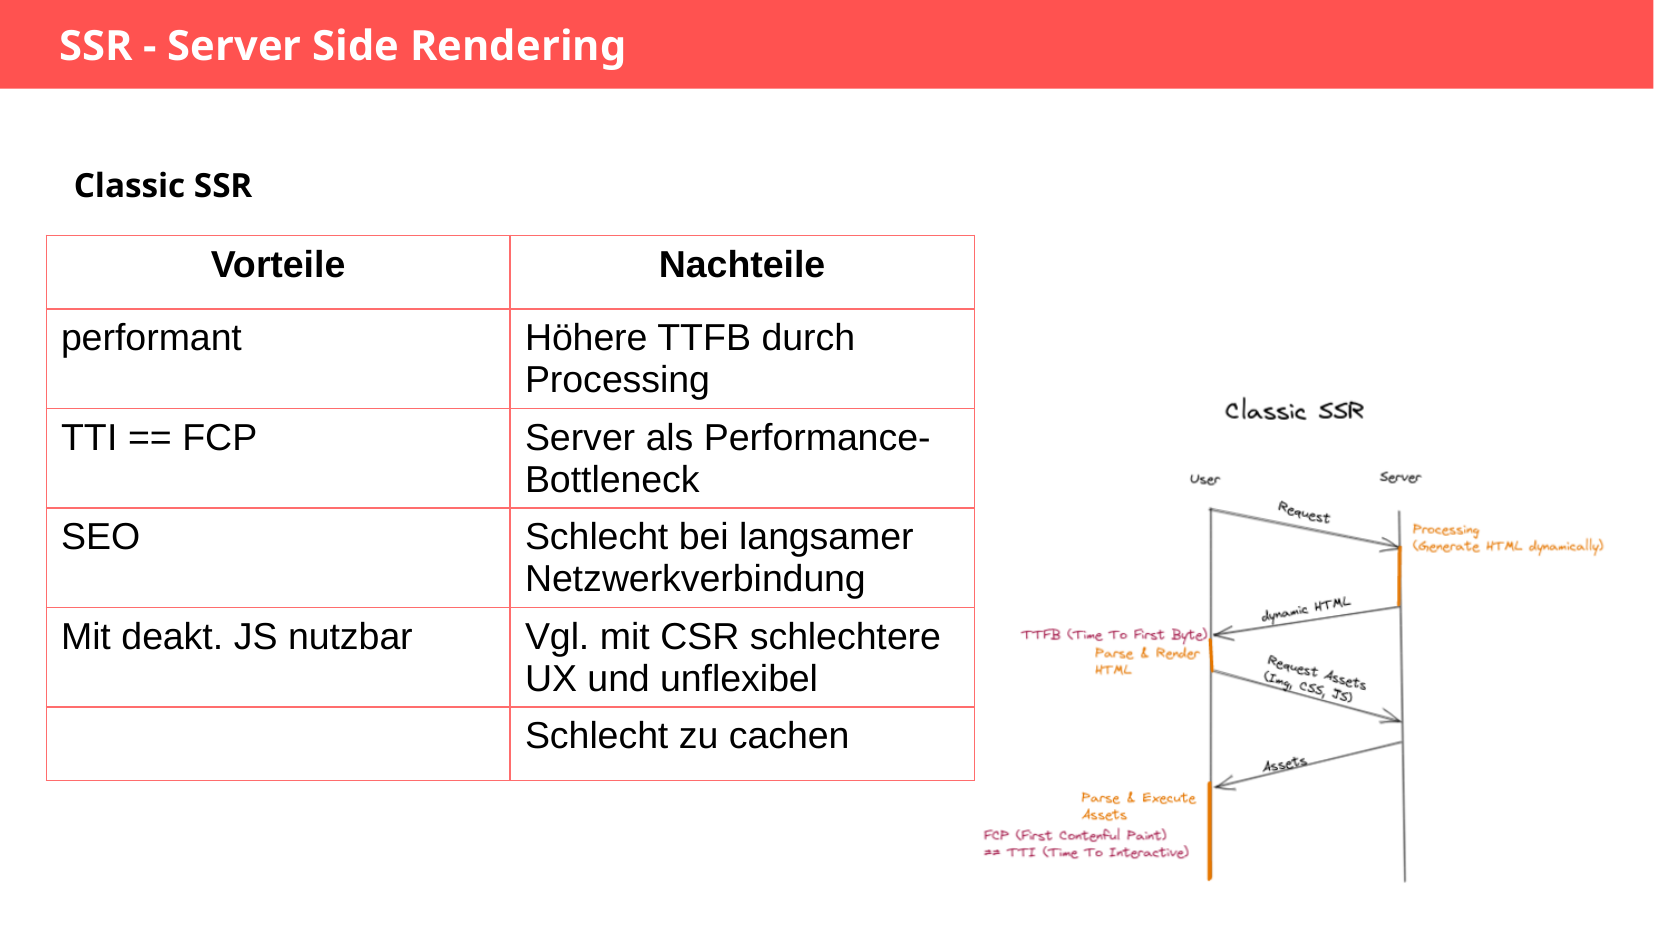

SSR - Server Side Rendering
Classic SSR
#
| Vorteile | Nachteile |
| --- | --- |
| performant | Höhere TTFB durch Processing |
| TTI == FCP | Server als Performance-Bottleneck |
| SEO | Schlecht bei langsamer Netzwerkverbindung |
| Mit deakt. JS nutzbar | Vgl. mit CSR schlechtere UX und unflexibel |
| | Schlecht zu cachen |